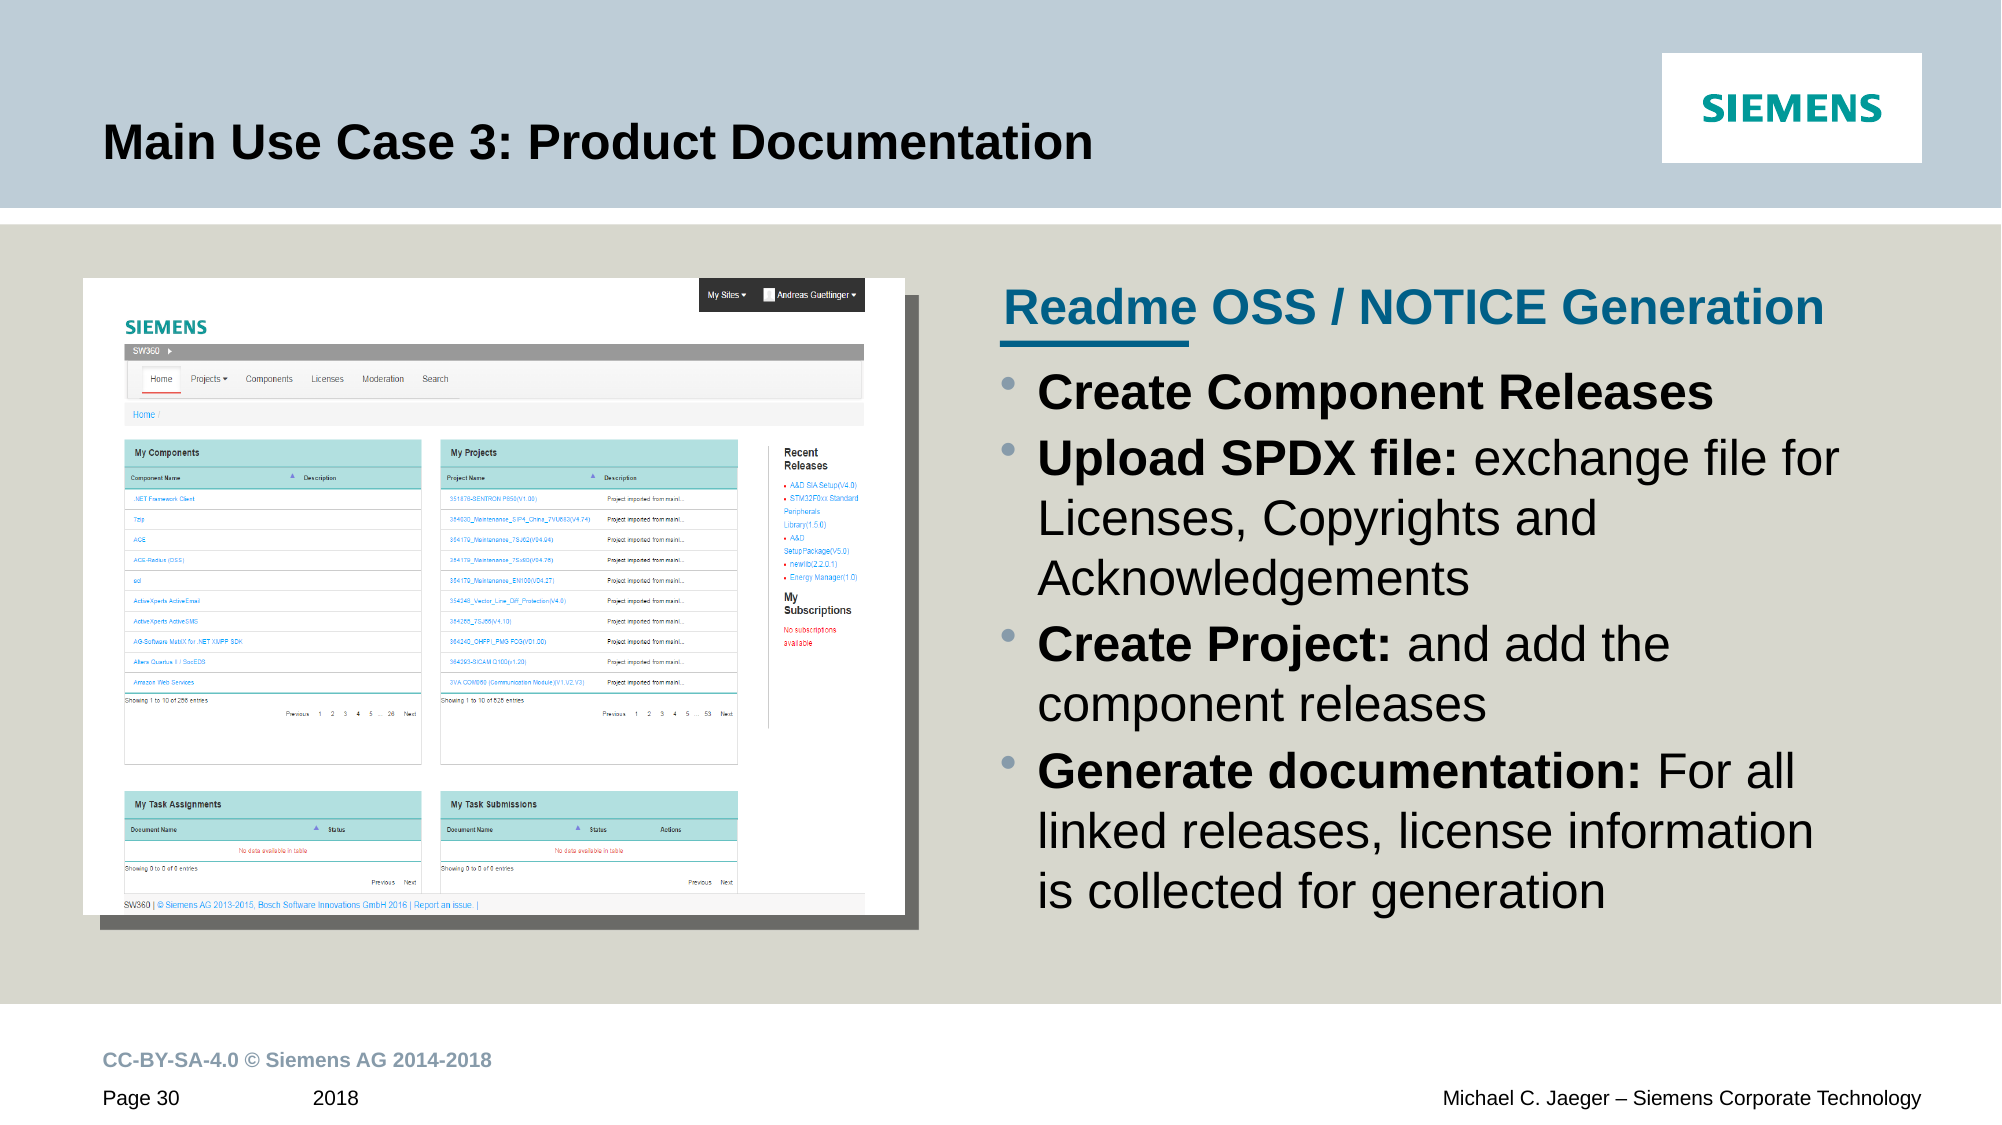

# Main Use Case 3: Product Documentation
Readme OSS / NOTICE Generation
Create Component Releases
Upload SPDX file: exchange file for Licenses, Copyrights and Acknowledgements
Create Project: and add the component releases
Generate documentation: For all linked releases, license information is collected for generation